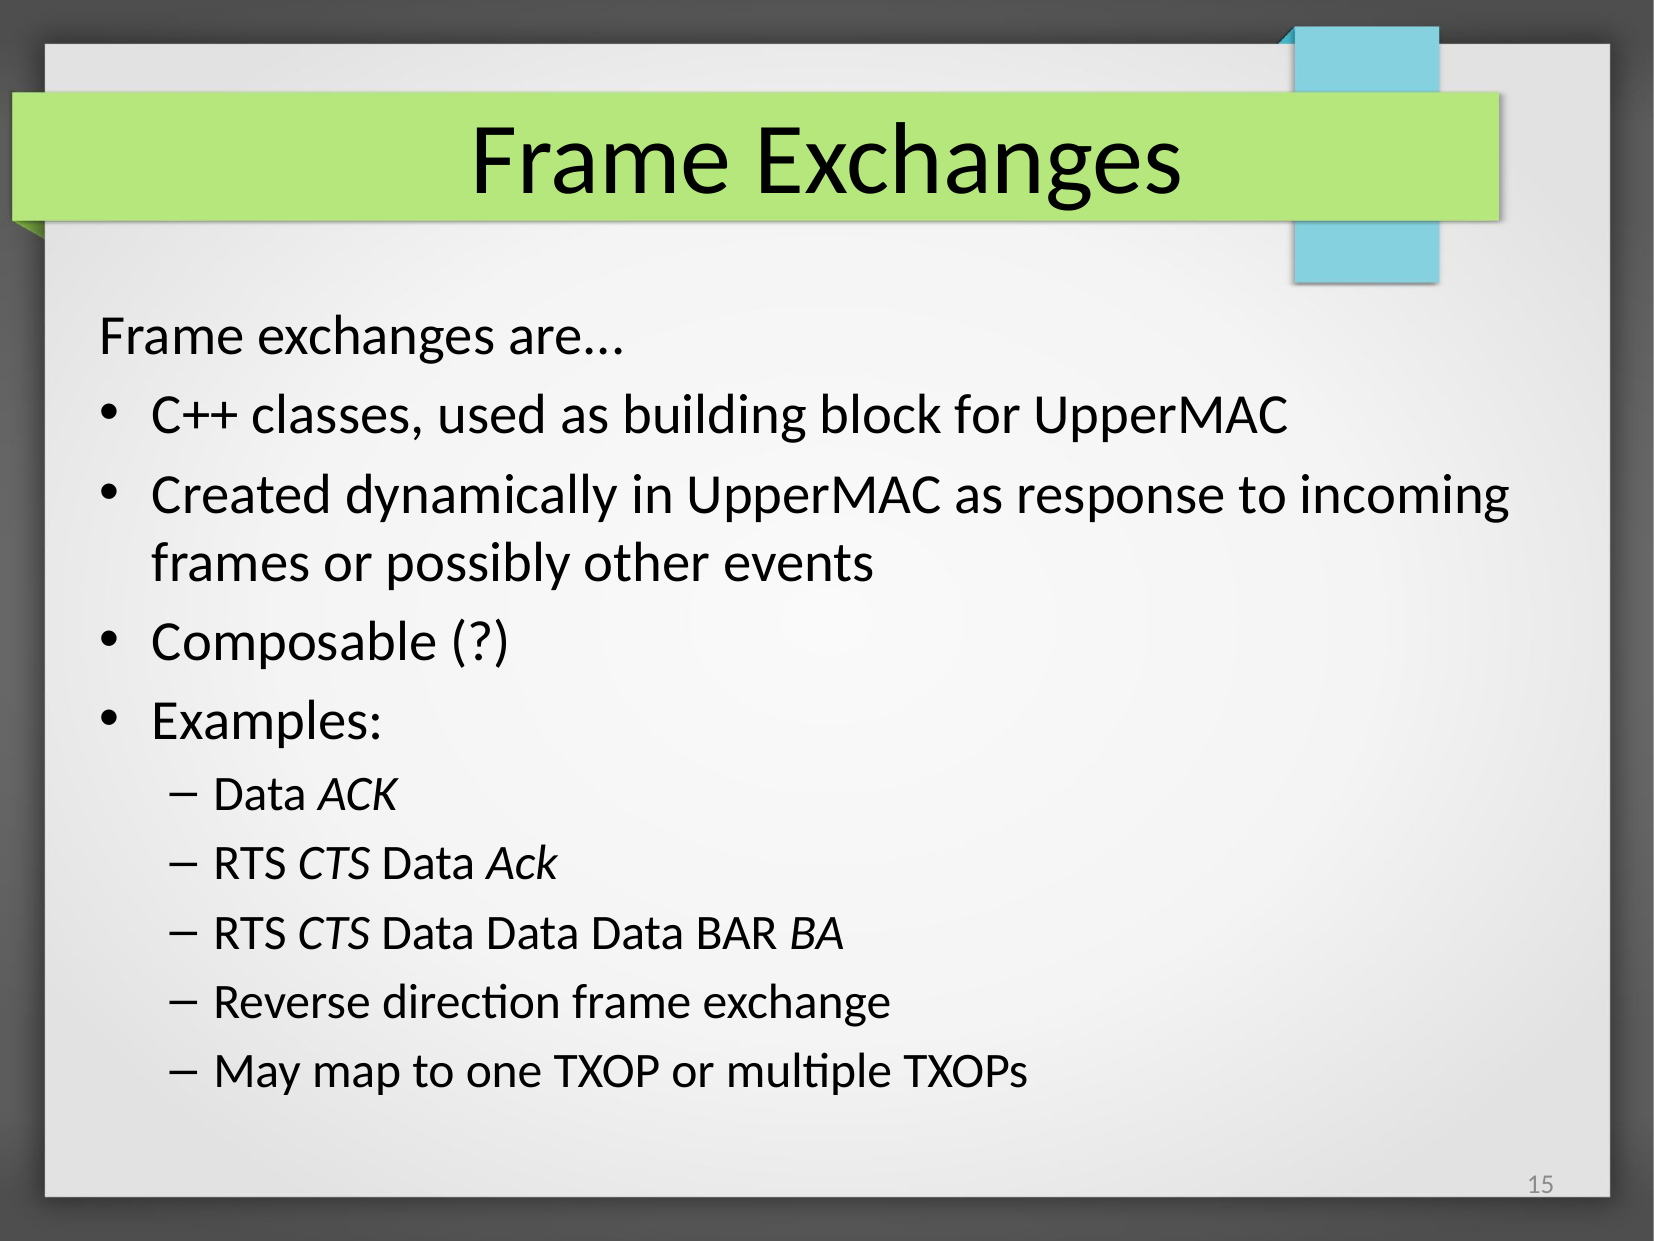

# Frame Exchanges
Frame exchanges are...
C++ classes, used as building block for UpperMAC
Created dynamically in UpperMAC as response to incoming frames or possibly other events
Composable (?)
Examples:
Data ACK
RTS CTS Data Ack
RTS CTS Data Data Data BAR BA
Reverse direction frame exchange
May map to one TXOP or multiple TXOPs